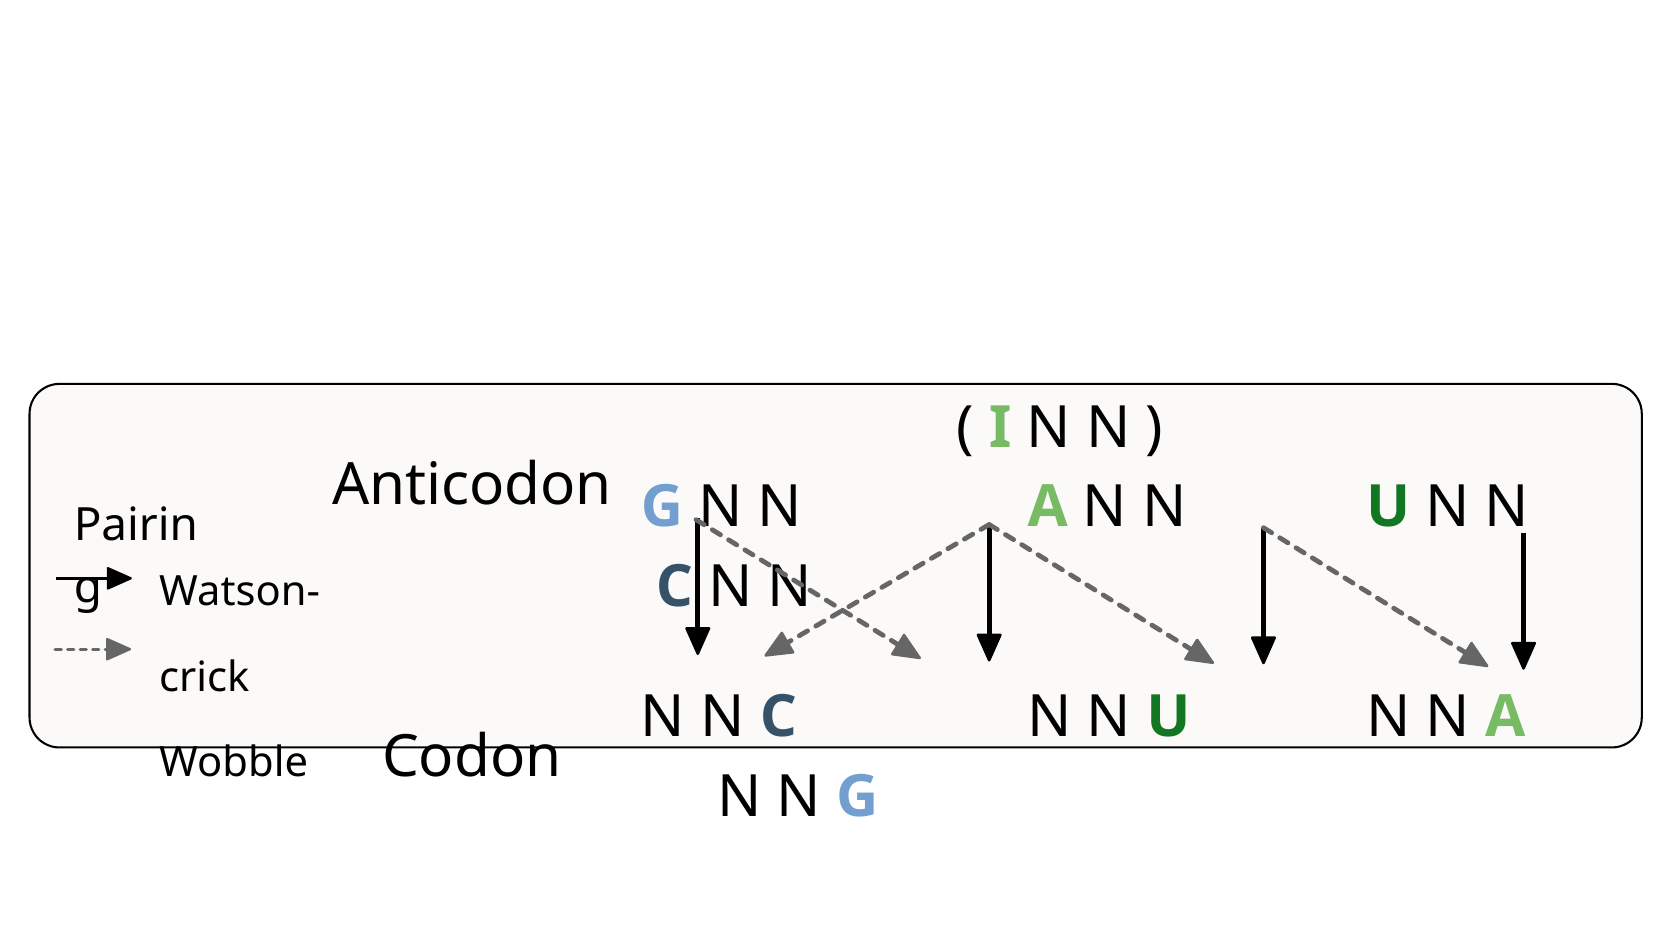

( I N N )
G N N		 A N N		 U N N C N N
Anticodon
Codon
Pairing
Watson-crick
Wobble
N N C		 N N U		 N N A 	 N N G